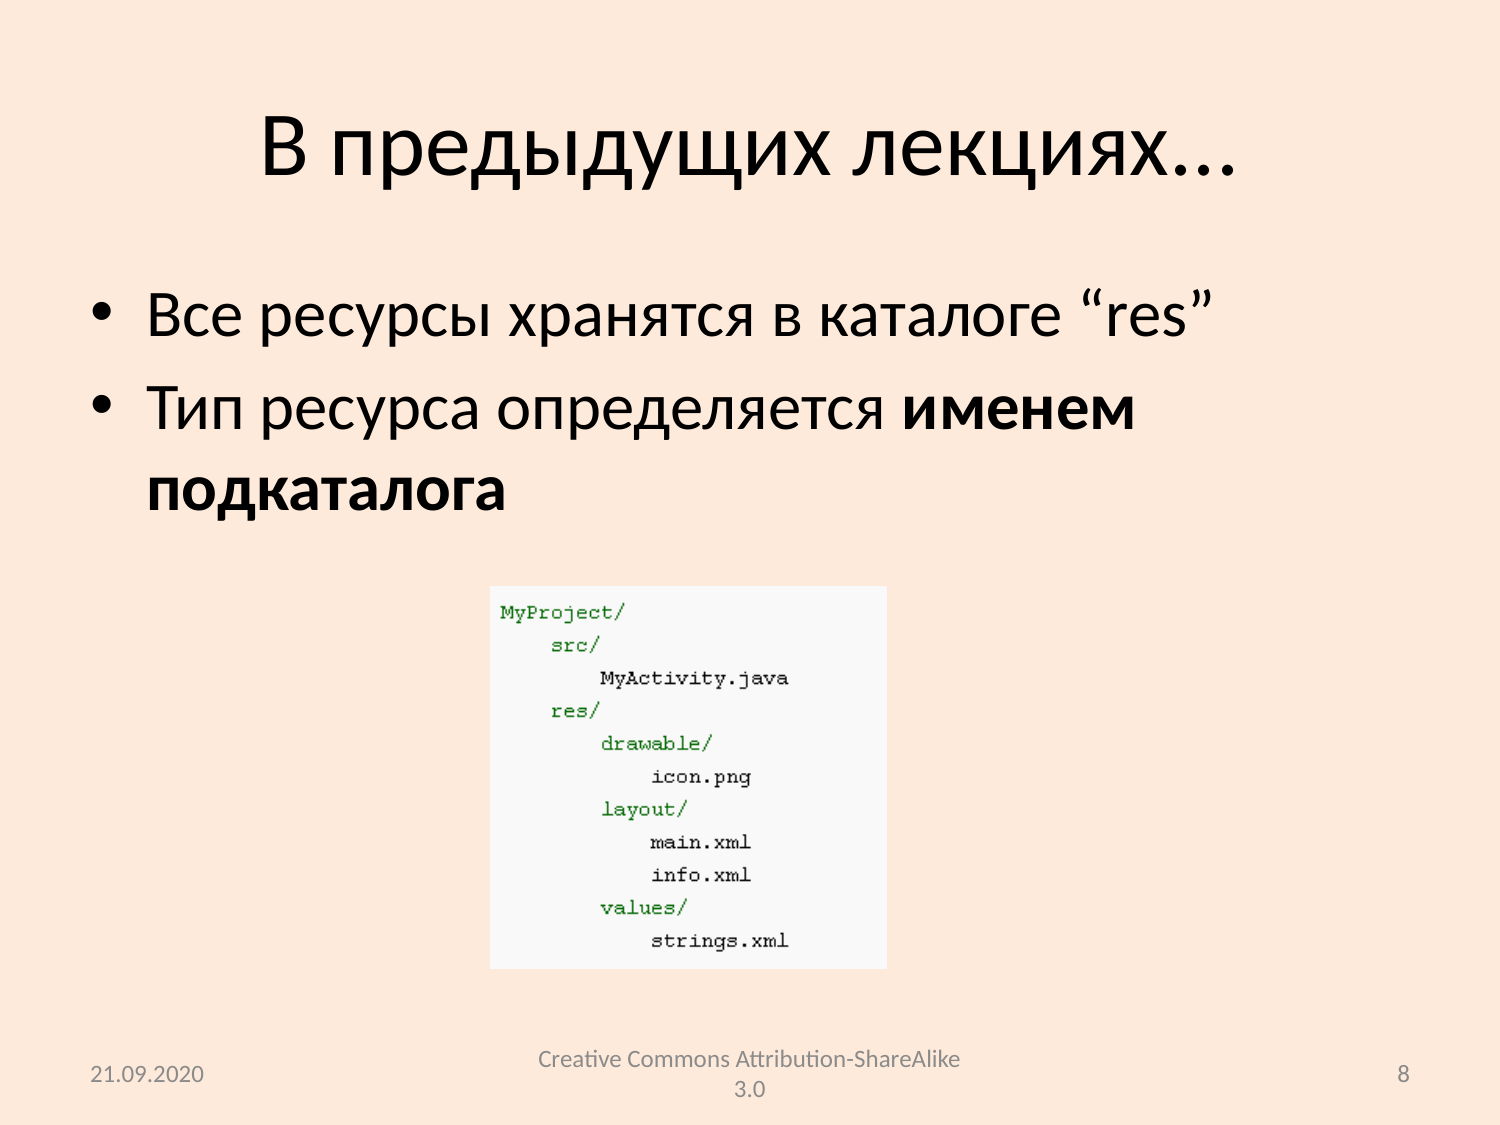

# В предыдущих лекциях...
Все ресурсы хранятся в каталоге “res”
Тип ресурса определяется именем подкаталога
Creative Commons Attribution-ShareAlike 3.0
8